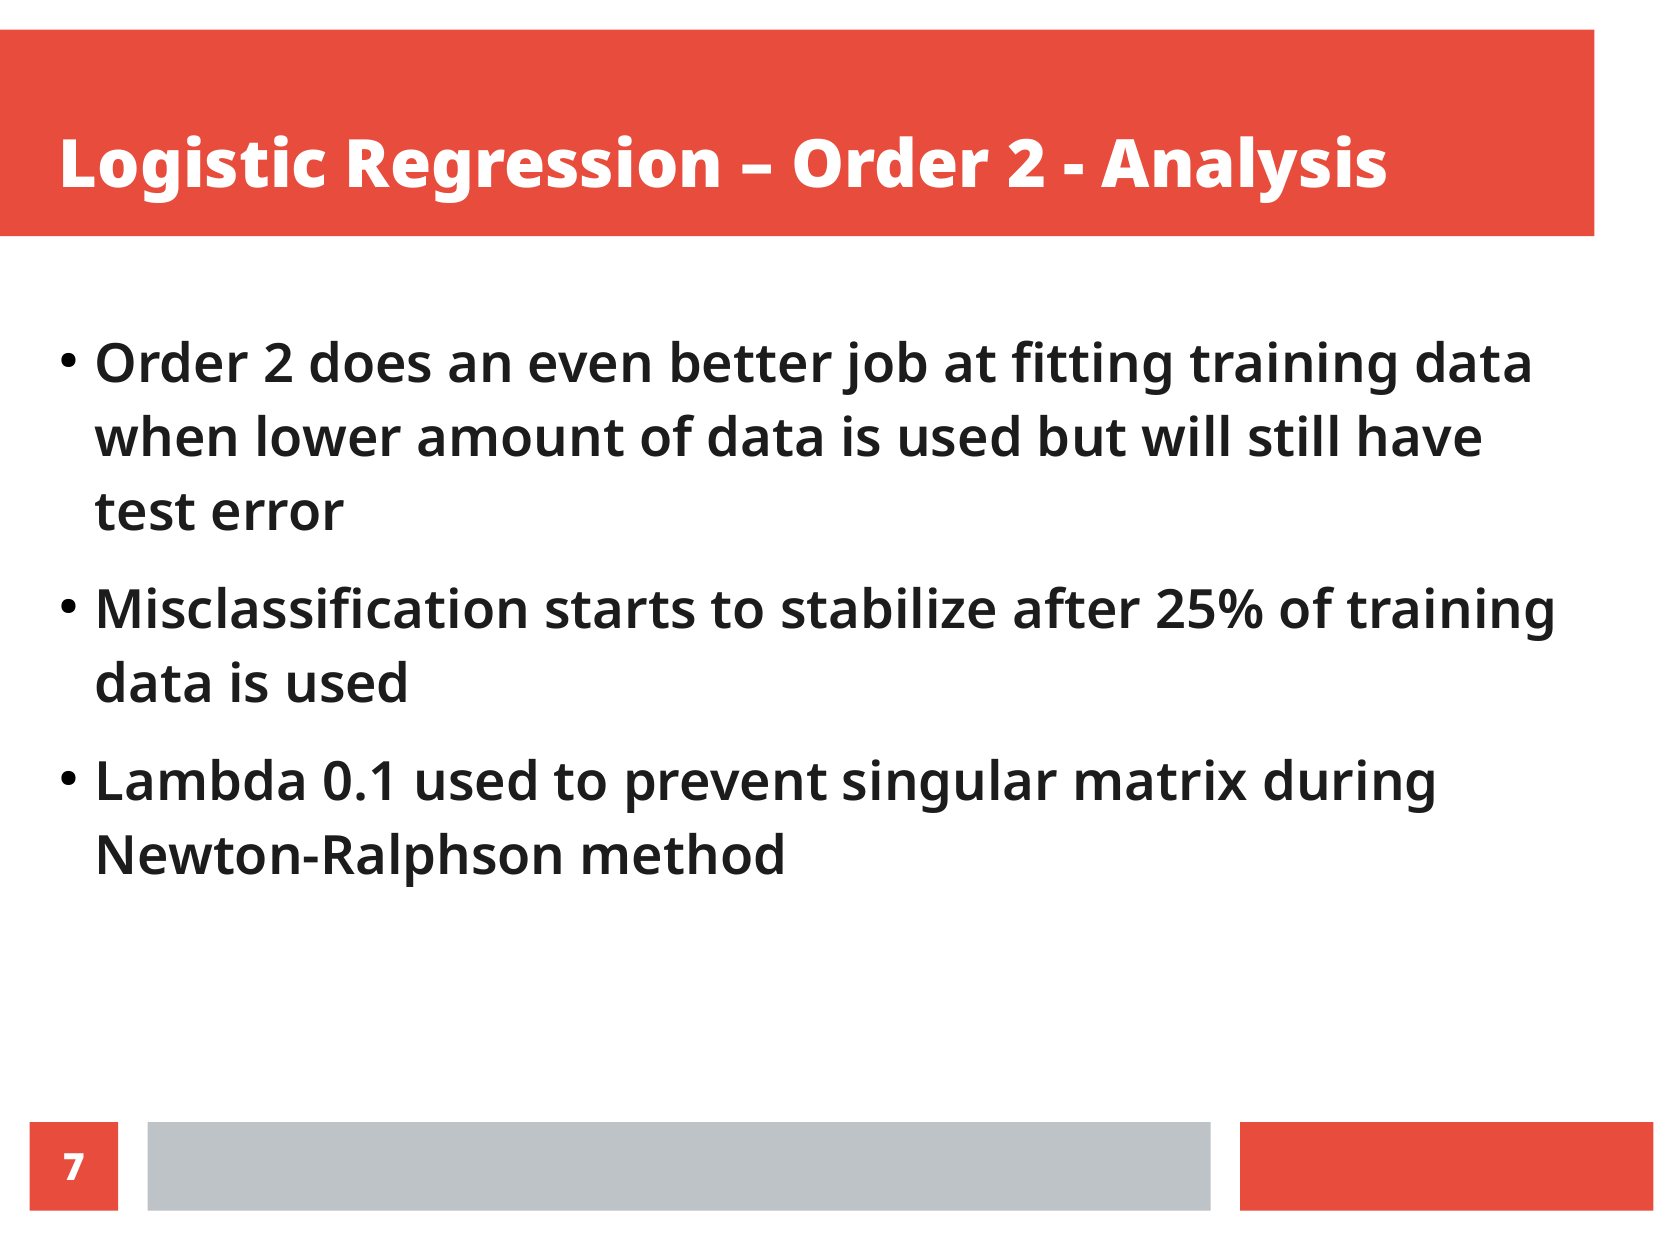

# Logistic Regression – Order 2 - Analysis
Order 2 does an even better job at fitting training data when lower amount of data is used but will still have test error
Misclassification starts to stabilize after 25% of training data is used
Lambda 0.1 used to prevent singular matrix during Newton-Ralphson method
7